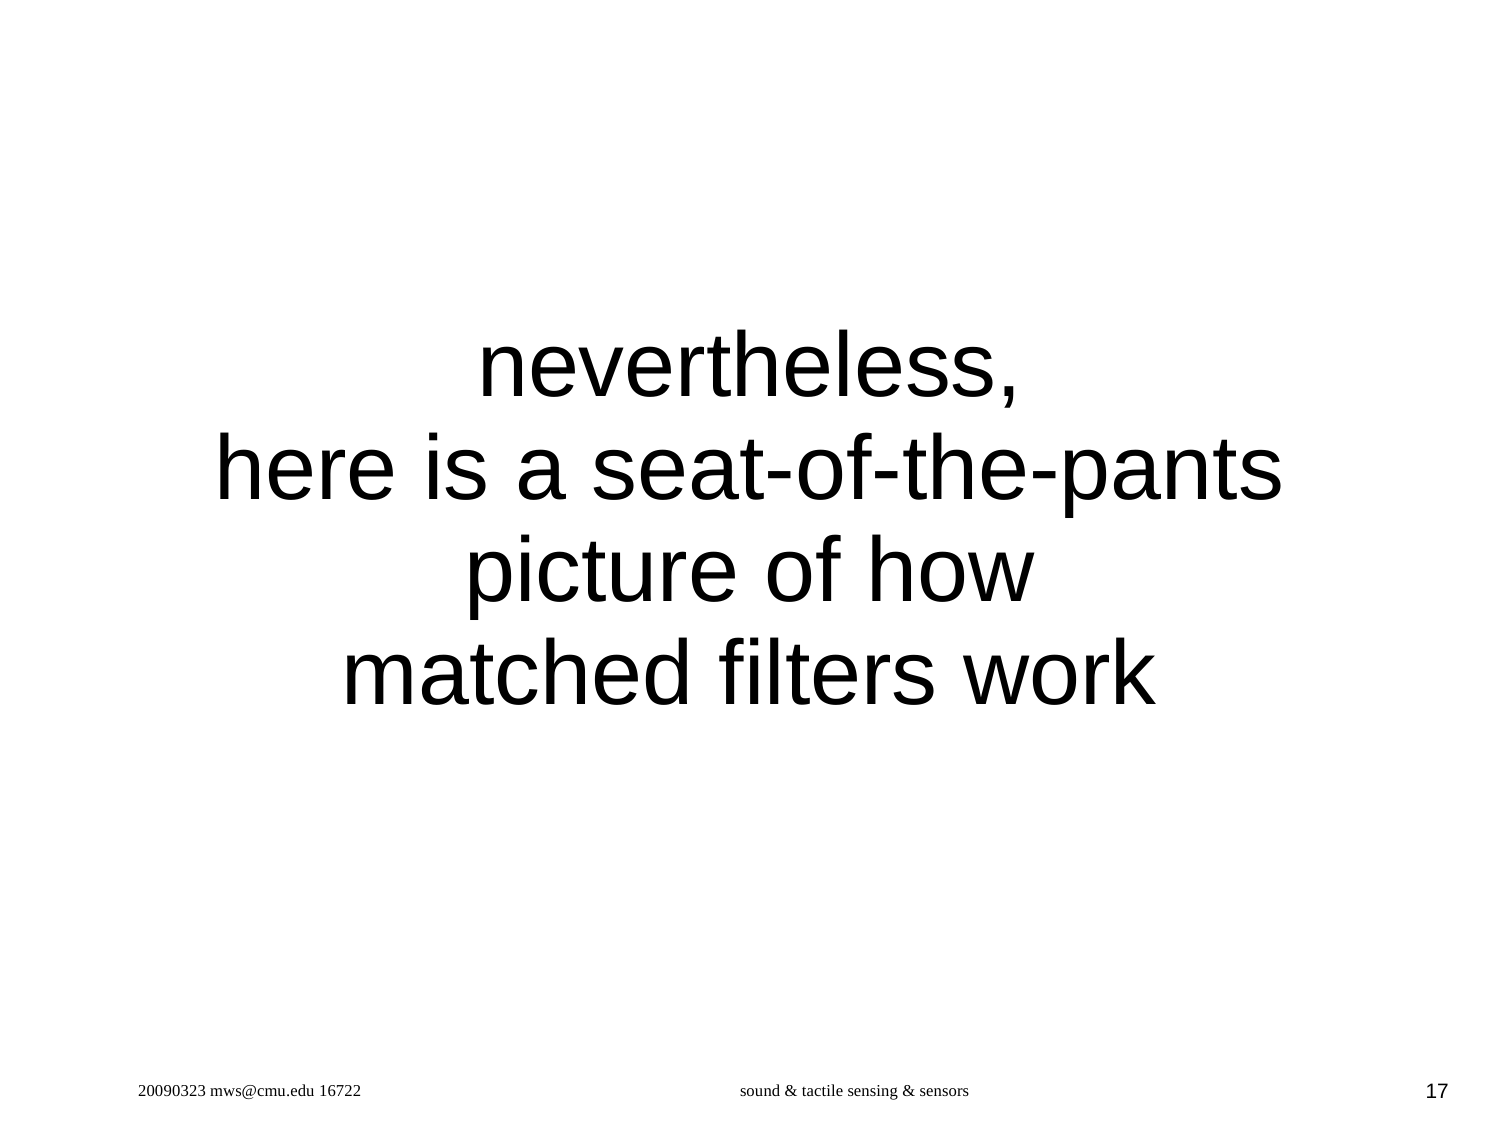

# nevertheless, here is a seat-of-the-pants picture of how matched filters work
17
20090323 mws@cmu.edu 16722
sound & tactile sensing & sensors